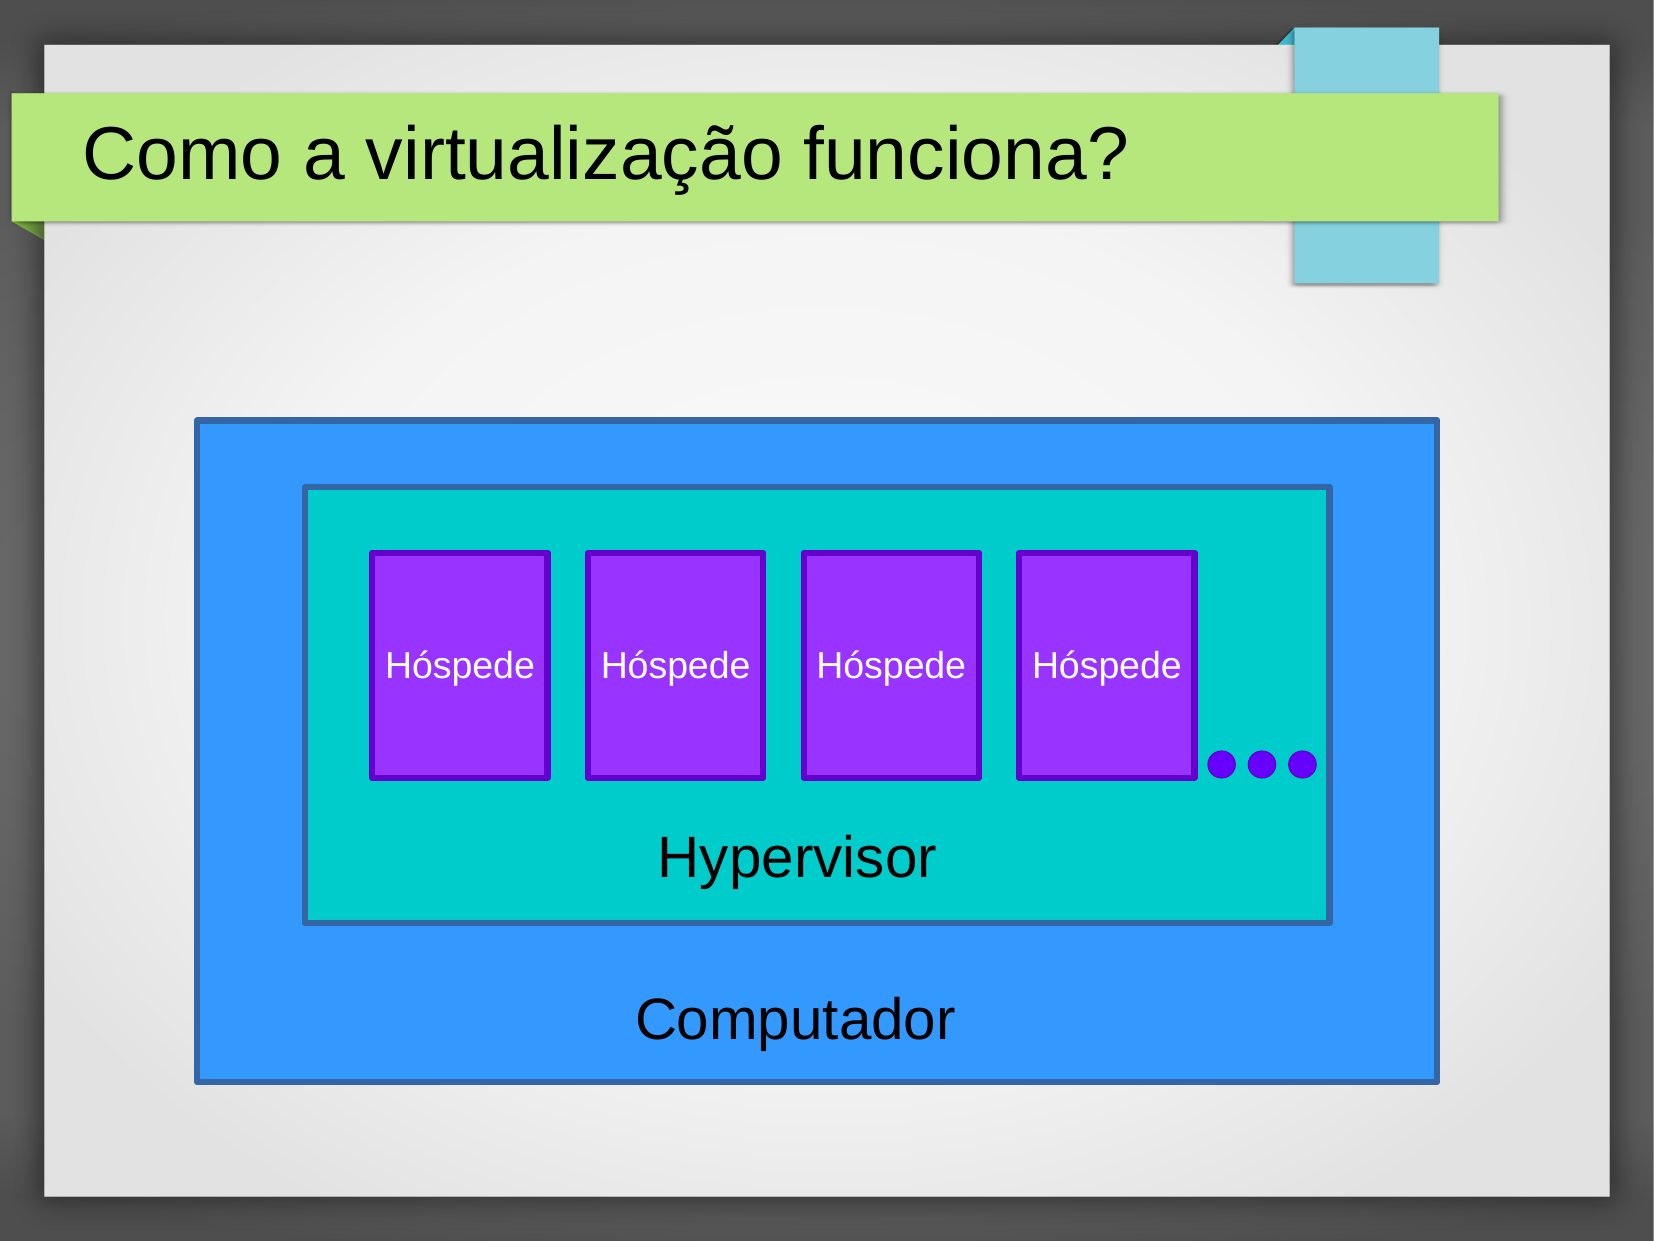

# Como a virtualização funciona?
Hóspede
Hóspede
Hóspede
Hóspede
Hypervisor
Computador